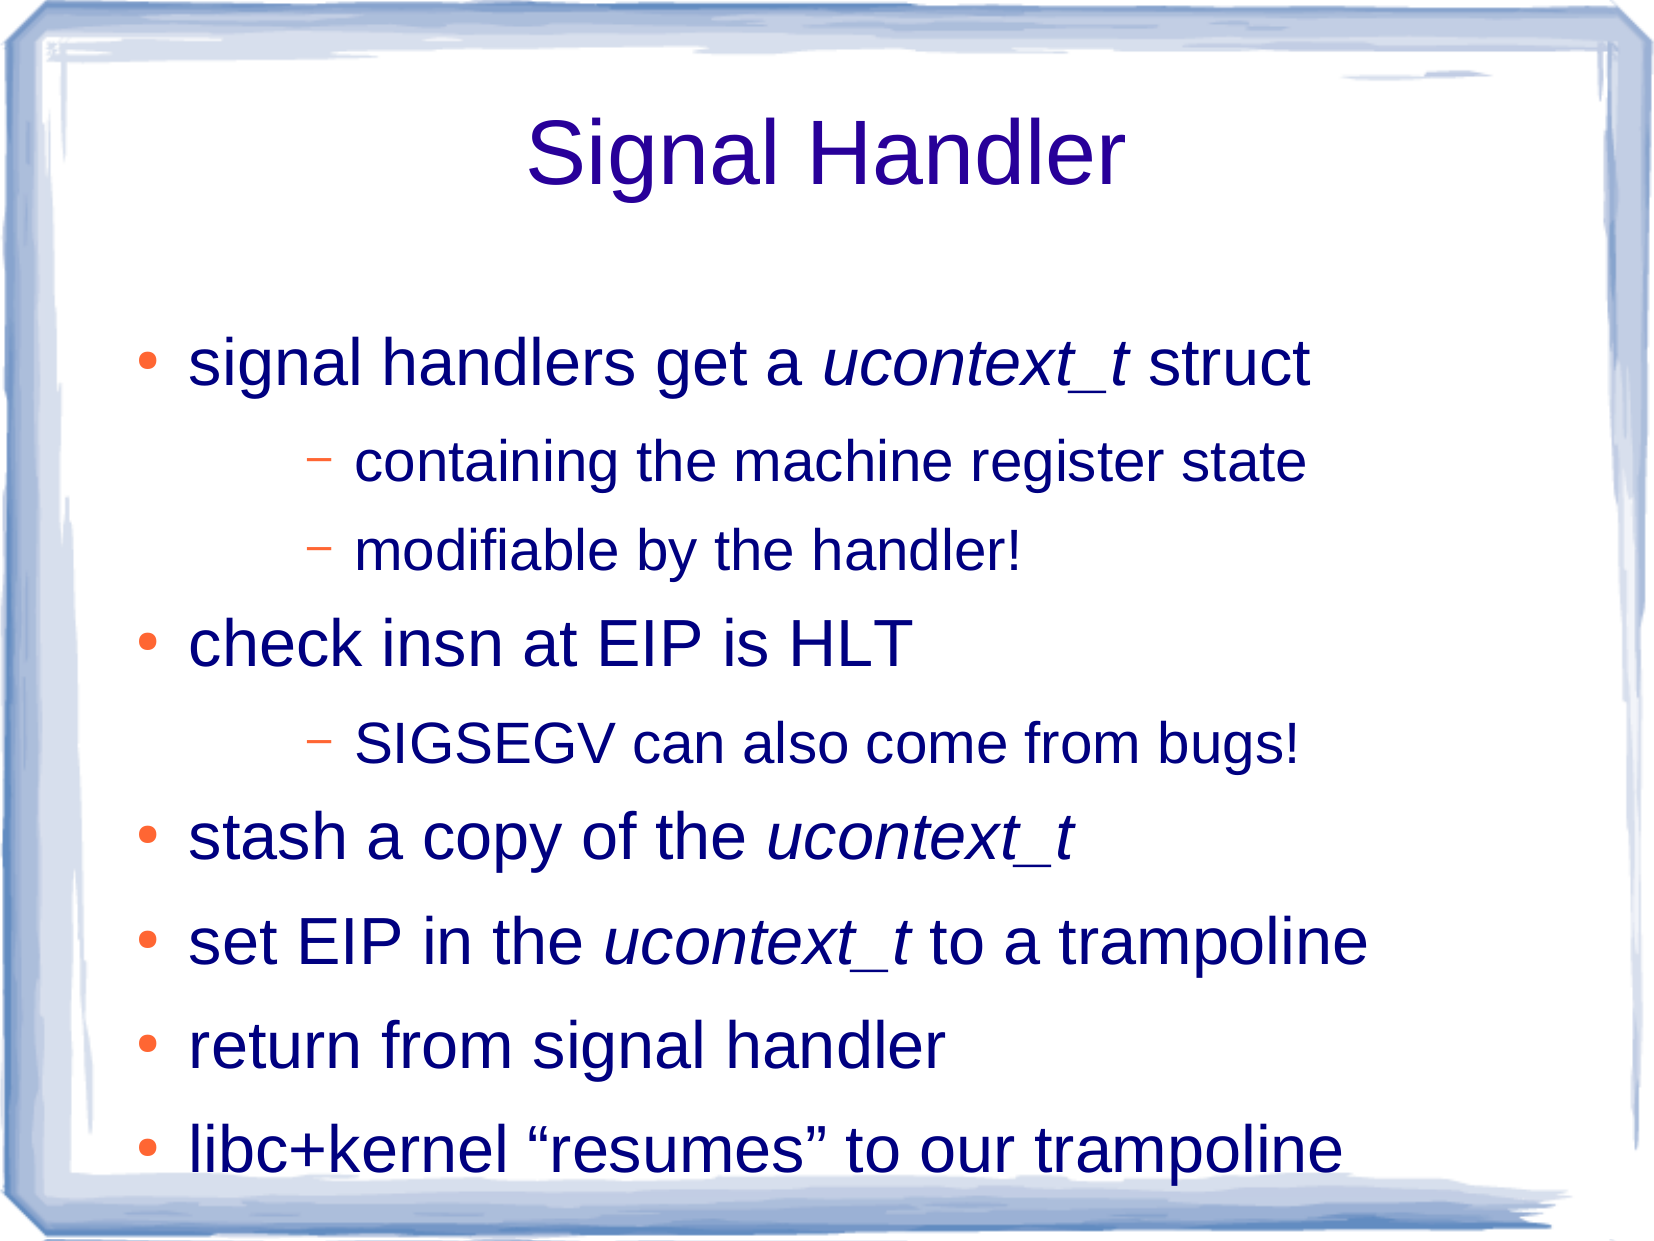

# Signal Handler
signal handlers get a ucontext_t struct
containing the machine register state
modifiable by the handler!
check insn at EIP is HLT
SIGSEGV can also come from bugs!
stash a copy of the ucontext_t
set EIP in the ucontext_t to a trampoline
return from signal handler
libc+kernel “resumes” to our trampoline